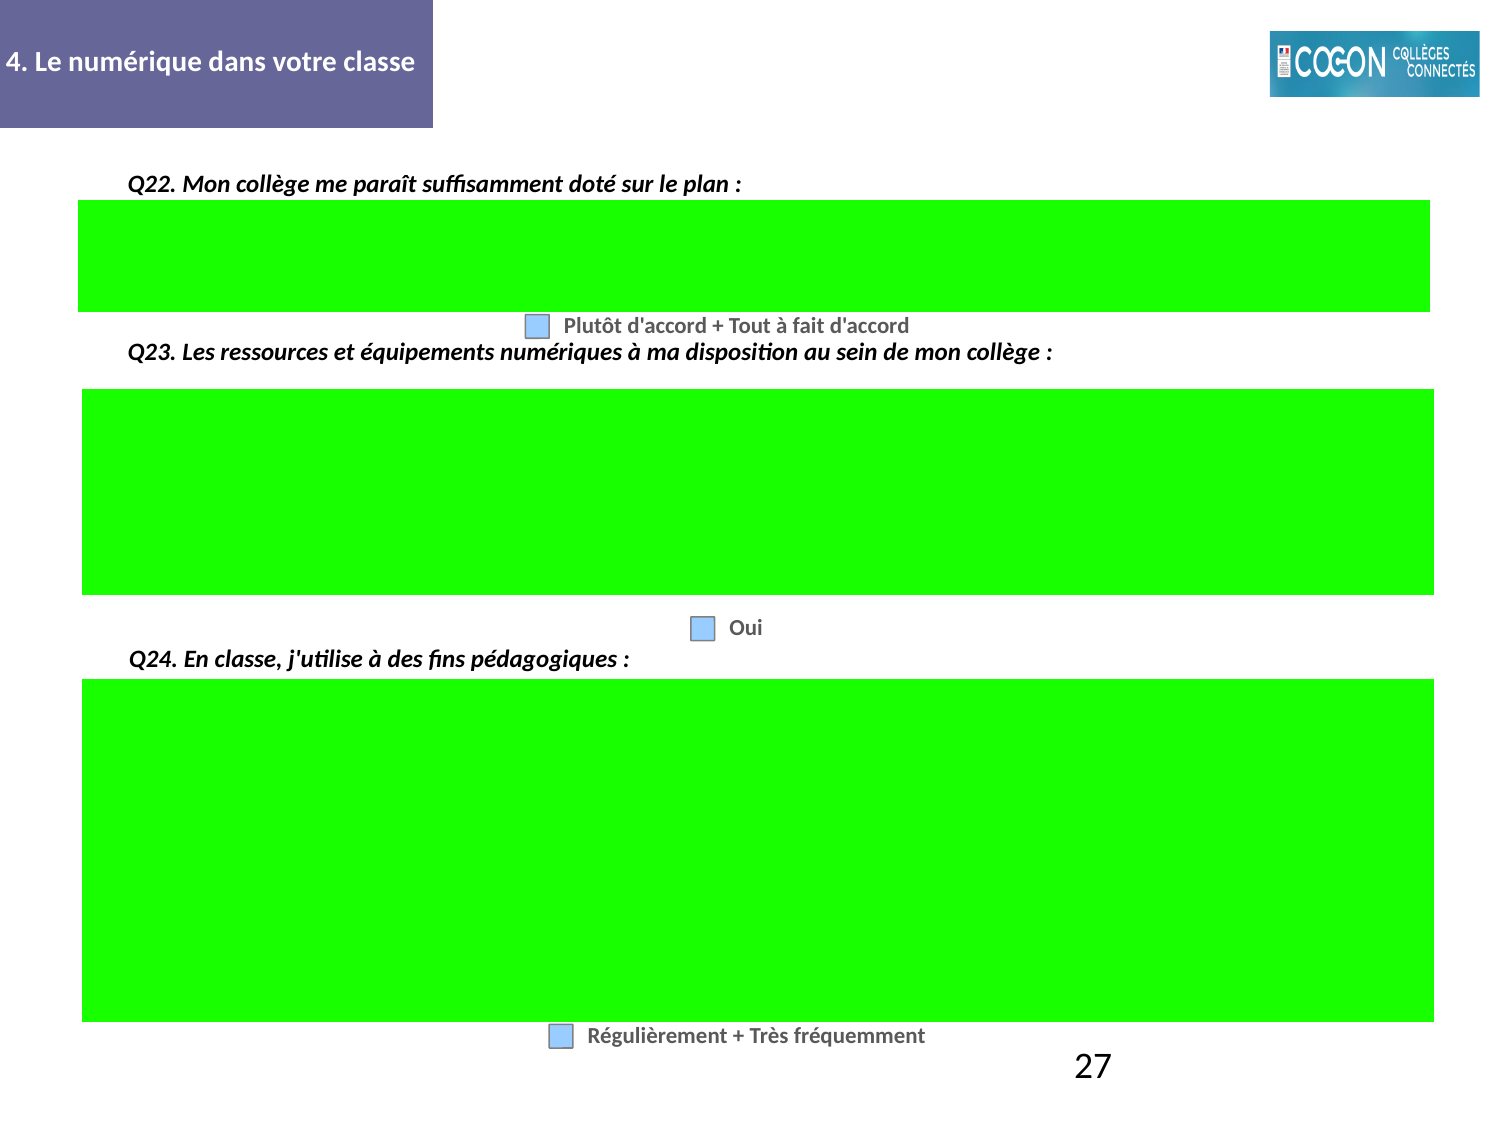

4. Le numérique dans votre classe
Q22. Mon collège me paraît suffisamment doté sur le plan :
Plutôt d'accord + Tout à fait d'accord
Q23. Les ressources et équipements numériques à ma disposition au sein de mon collège :
Oui
Q24. En classe, j'utilise à des fins pédagogiques :
Régulièrement + Très fréquemment